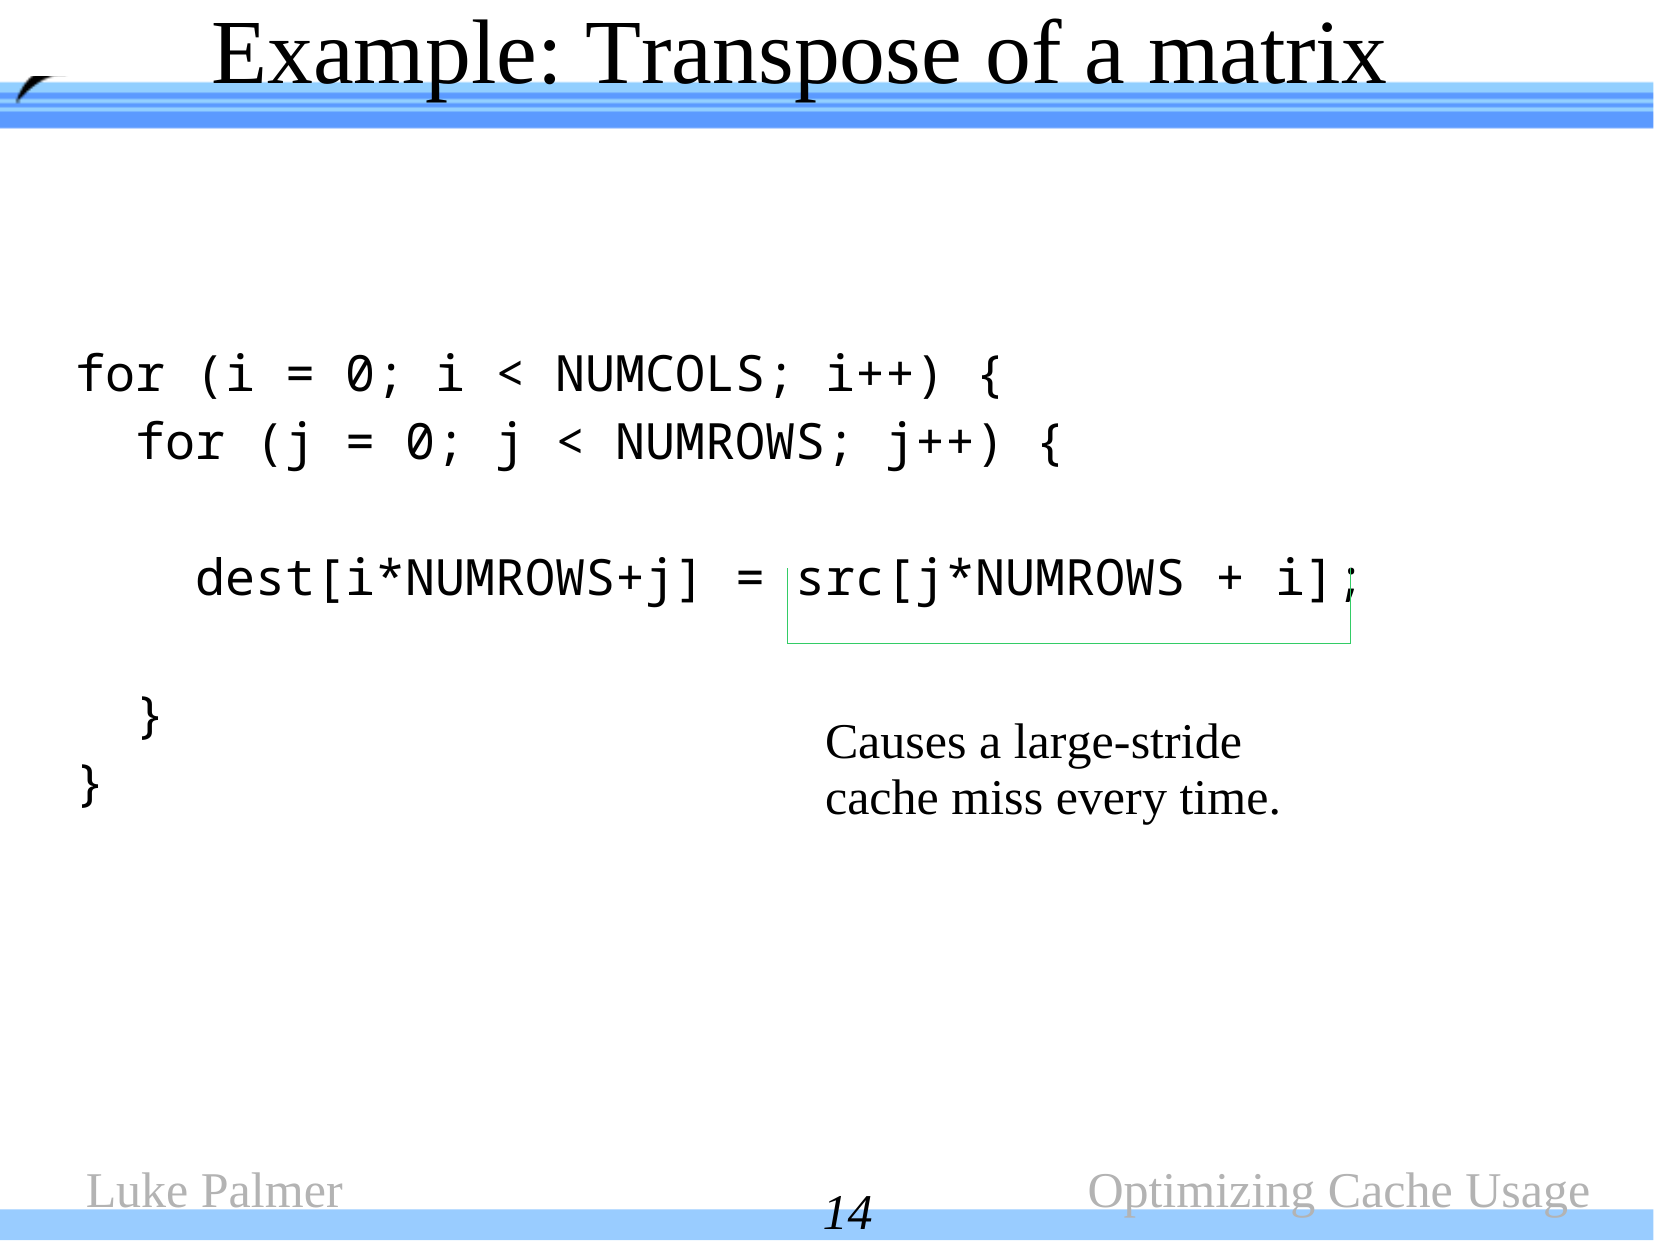

# Example: Transpose of a matrix
for (i = 0; i < NUMCOLS; i++) {
 for (j = 0; j < NUMROWS; j++) {
 dest[i*NUMROWS+j] = src[j*NUMROWS + i];
 }
}
Causes a large-stride
cache miss every time.